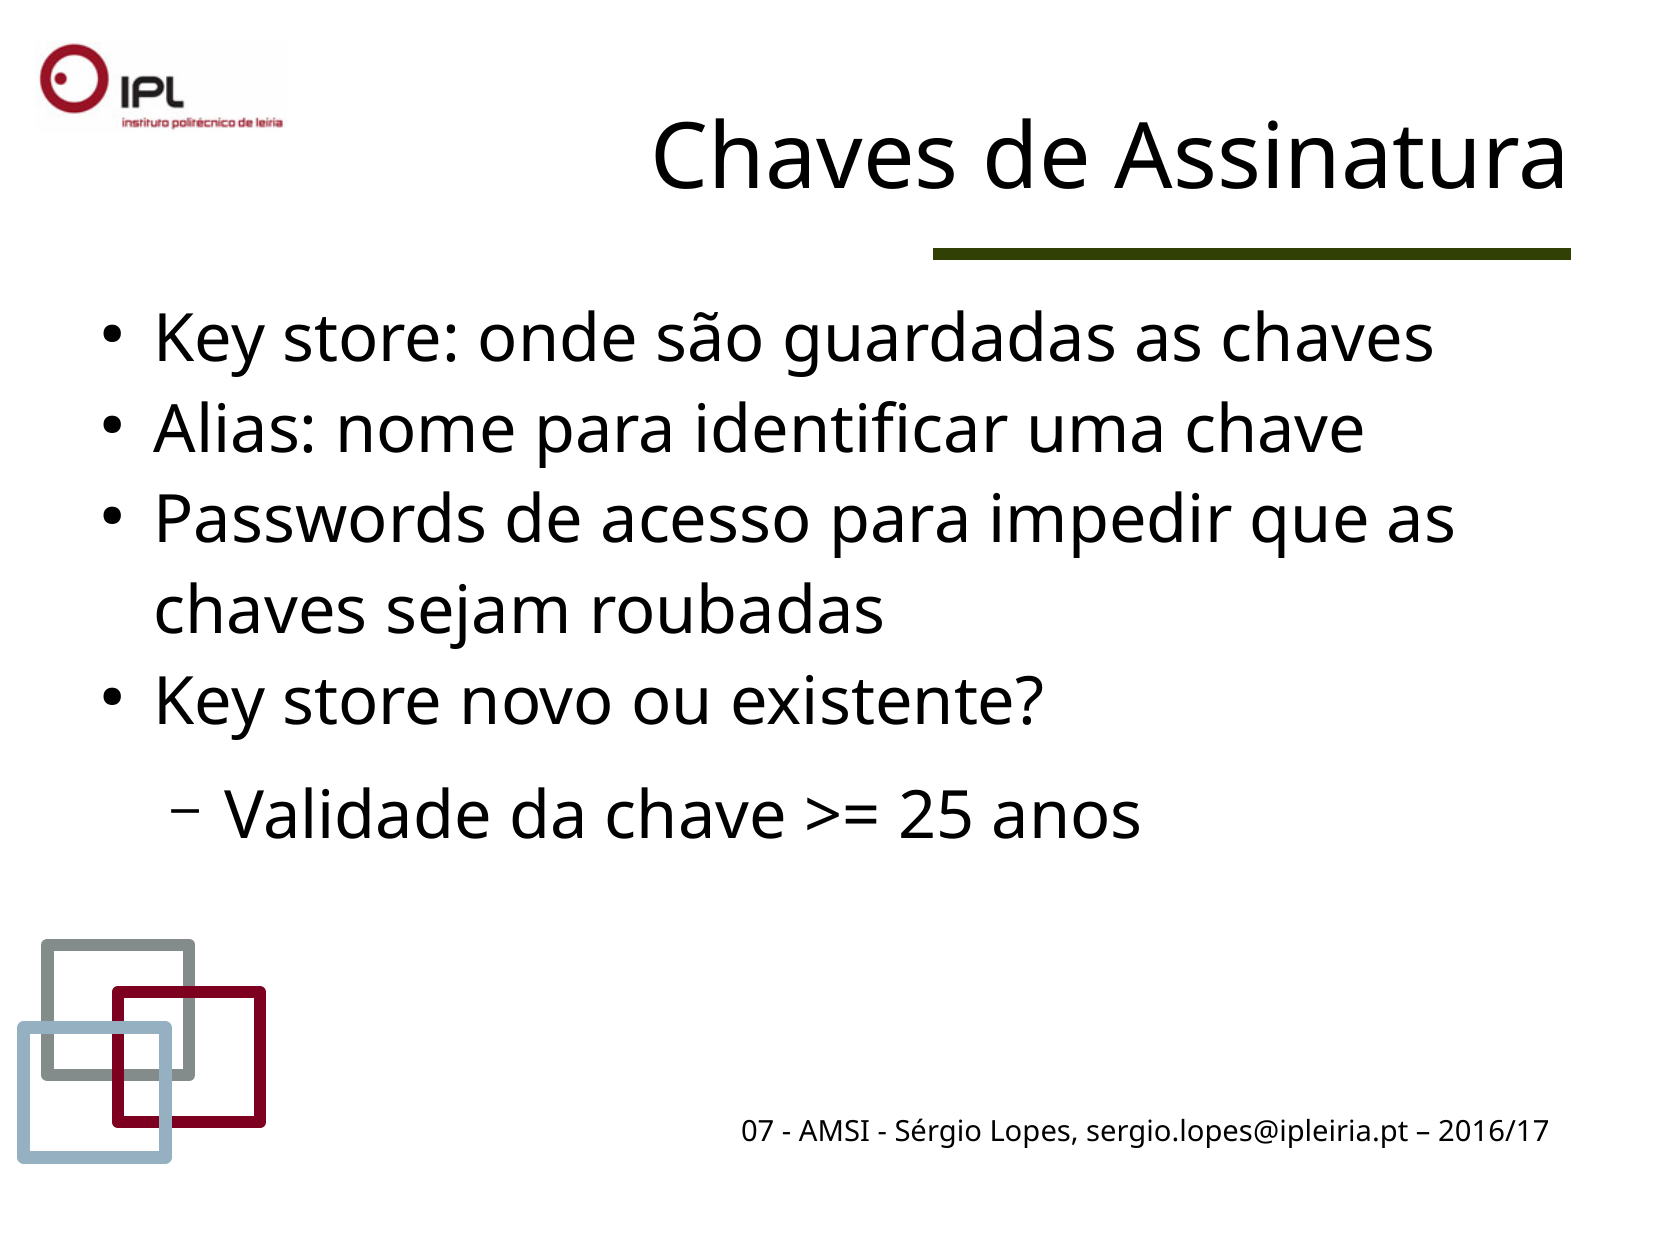

# Chaves de Assinatura
Key store: onde são guardadas as chaves
Alias: nome para identificar uma chave
Passwords de acesso para impedir que as chaves sejam roubadas
Key store novo ou existente?
Validade da chave >= 25 anos
07 - AMSI - Sérgio Lopes, sergio.lopes@ipleiria.pt – 2016/17